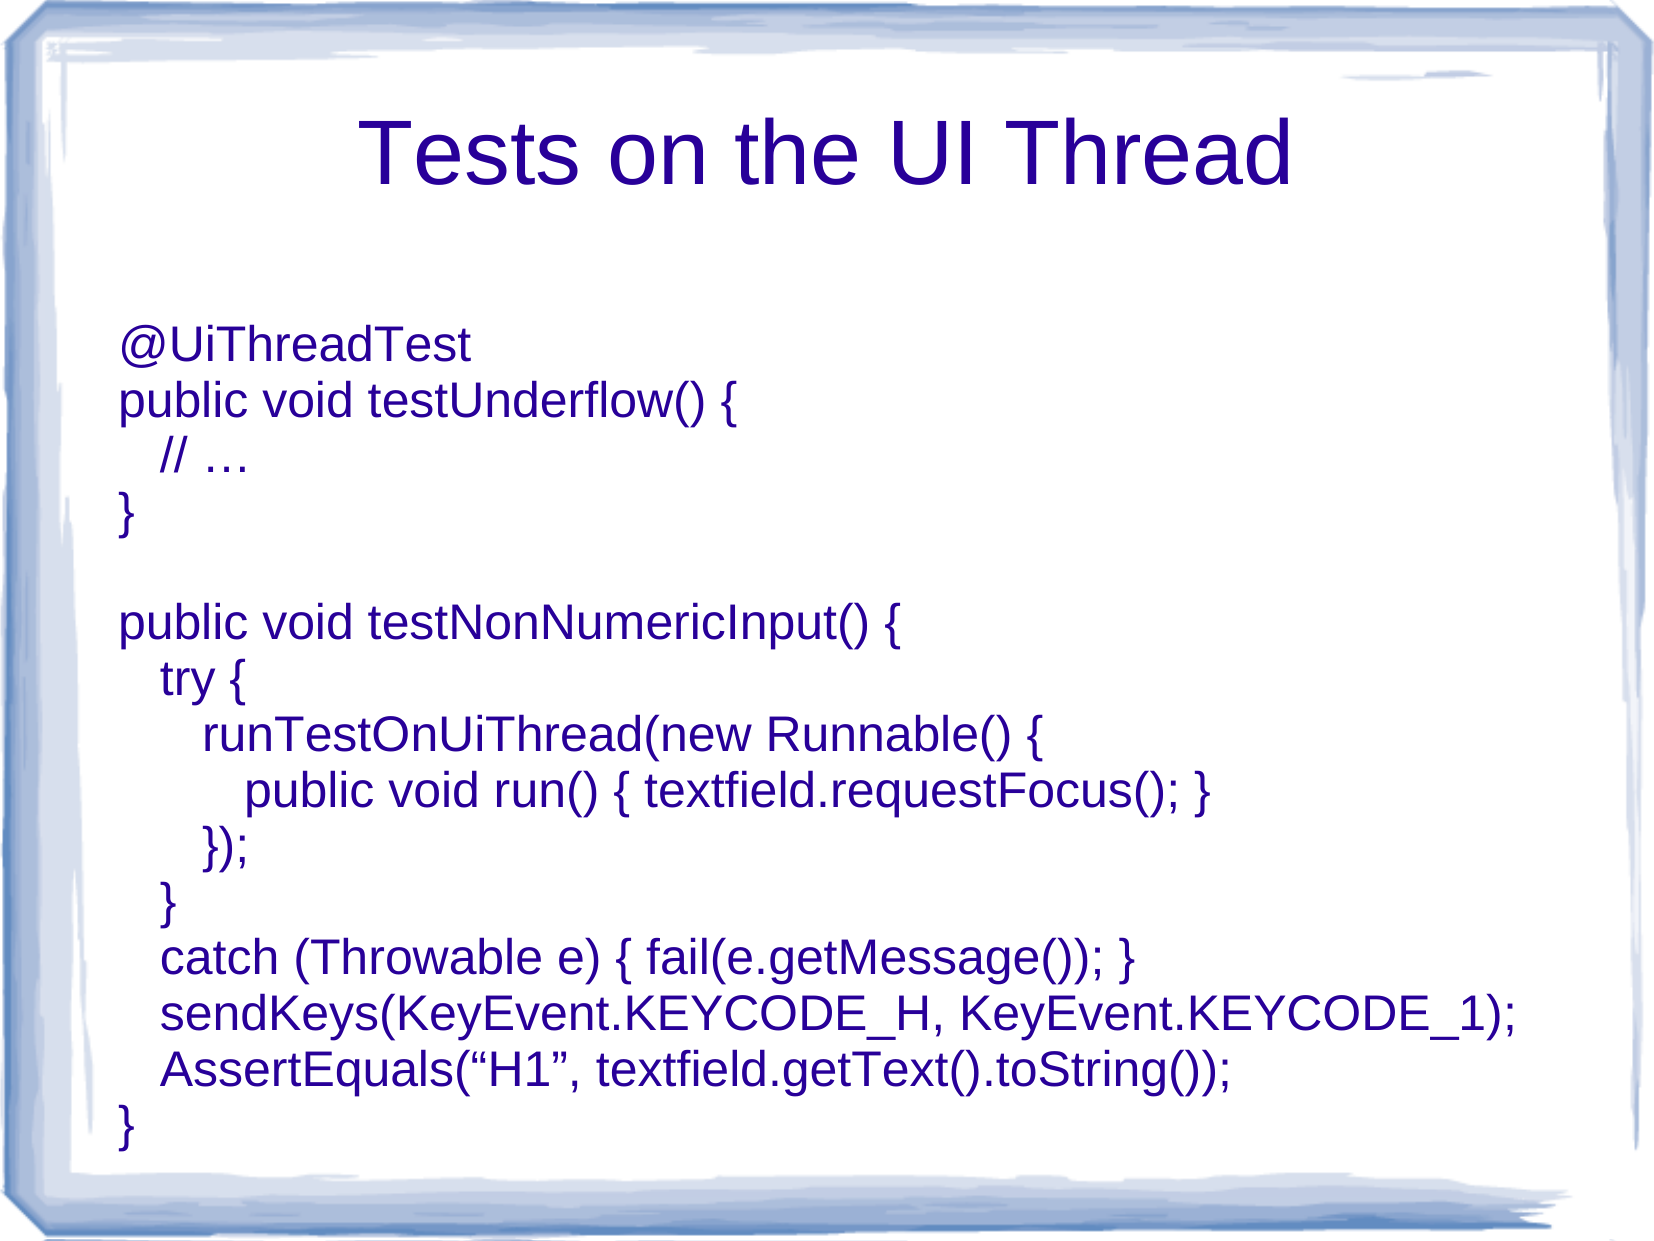

# Tests on the UI Thread
@UiThreadTest
public void testUnderflow() {
 // …
}
public void testNonNumericInput() {
 try {
 runTestOnUiThread(new Runnable() {
 public void run() { textfield.requestFocus(); }
 });
 }
 catch (Throwable e) { fail(e.getMessage()); }
 sendKeys(KeyEvent.KEYCODE_H, KeyEvent.KEYCODE_1);
 AssertEquals(“H1”, textfield.getText().toString());
}